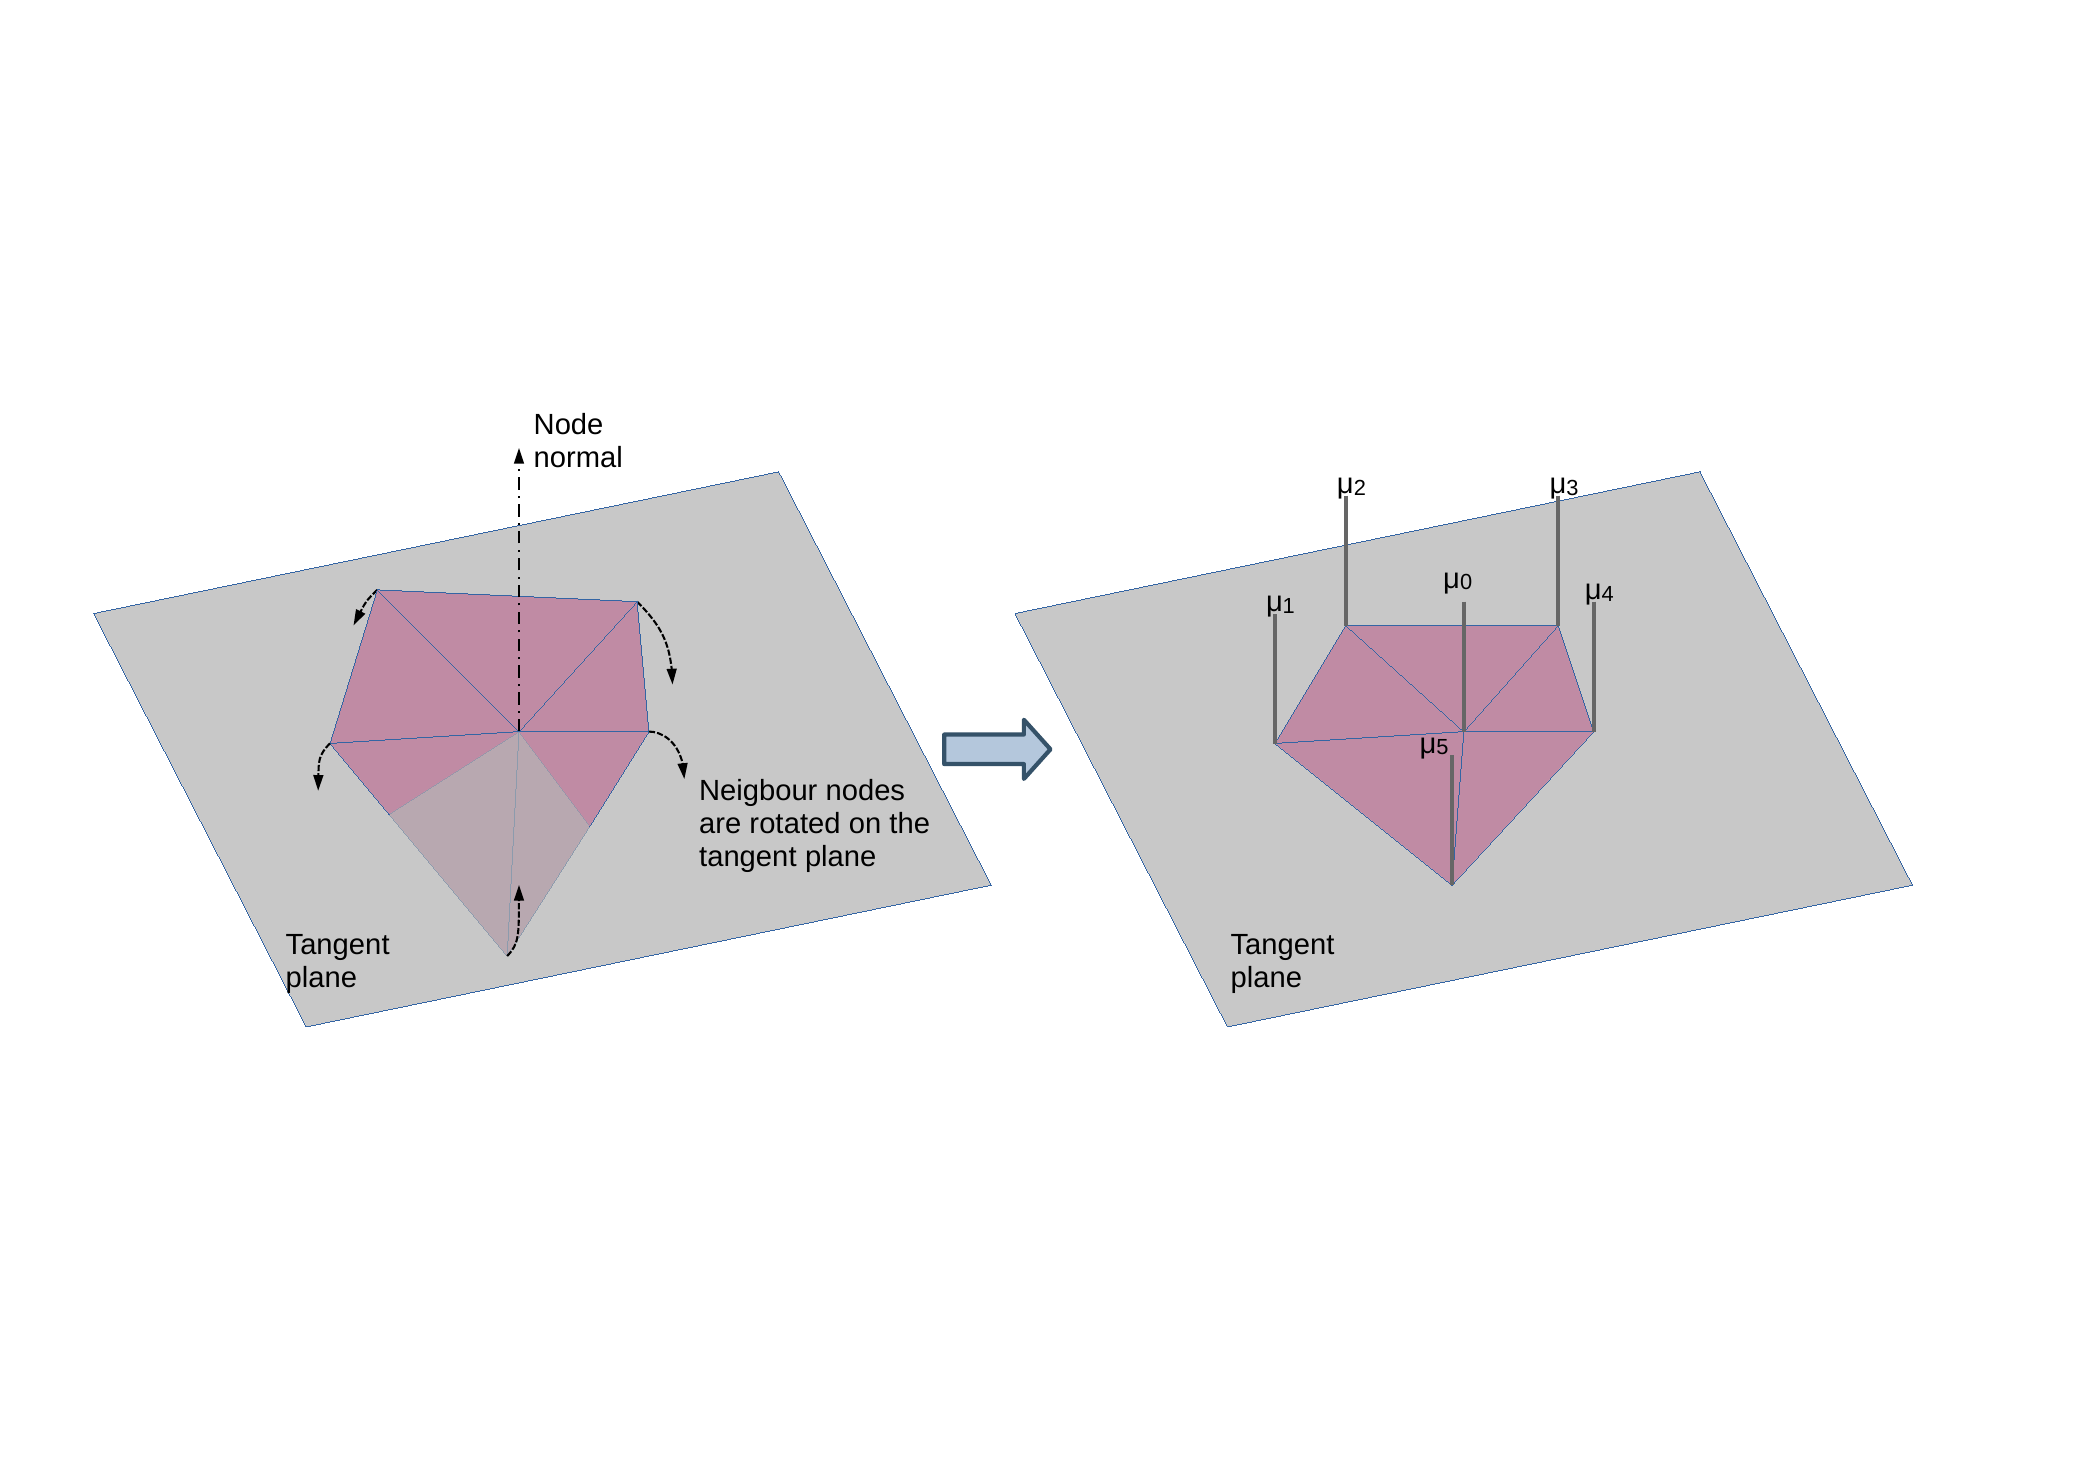

Node normal
μ2
μ3
μ0
μ4
μ1
μ5
Neigbour nodes are rotated on the tangent plane
Tangent plane
Tangent plane